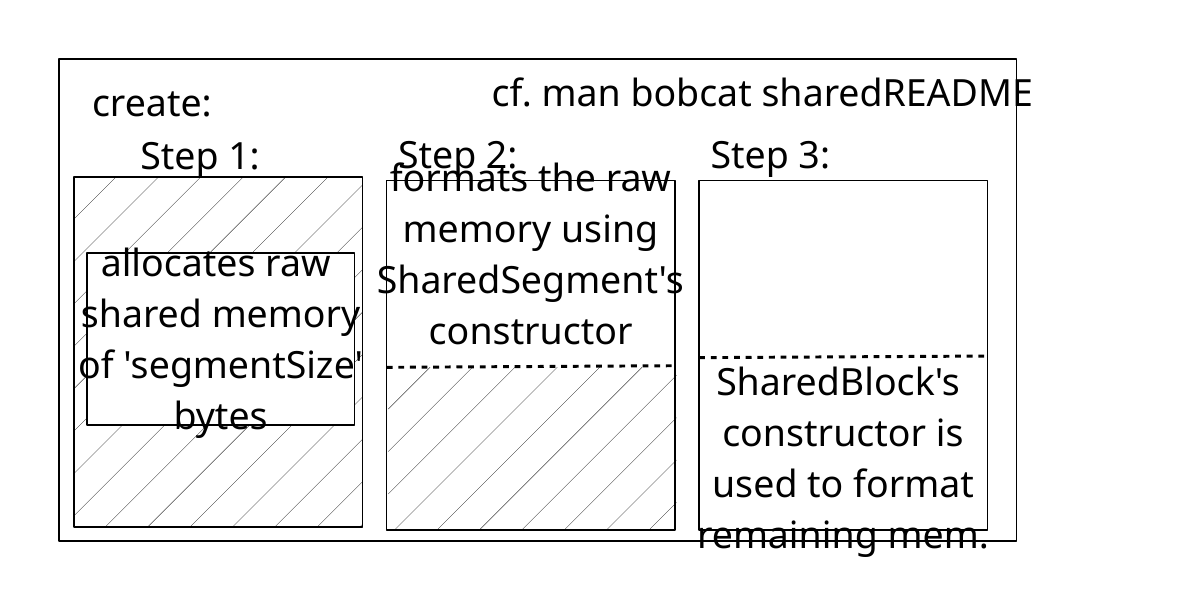

cf. man bobcat sharedREADME
create:
Step 3:
Step 2:
Step 1:
SharedBlock's
constructor is
used to format
remaining mem.
formats the raw
memory using
SharedSegment's
constructor
allocates raw
shared memory
of 'segmentSize'
bytes